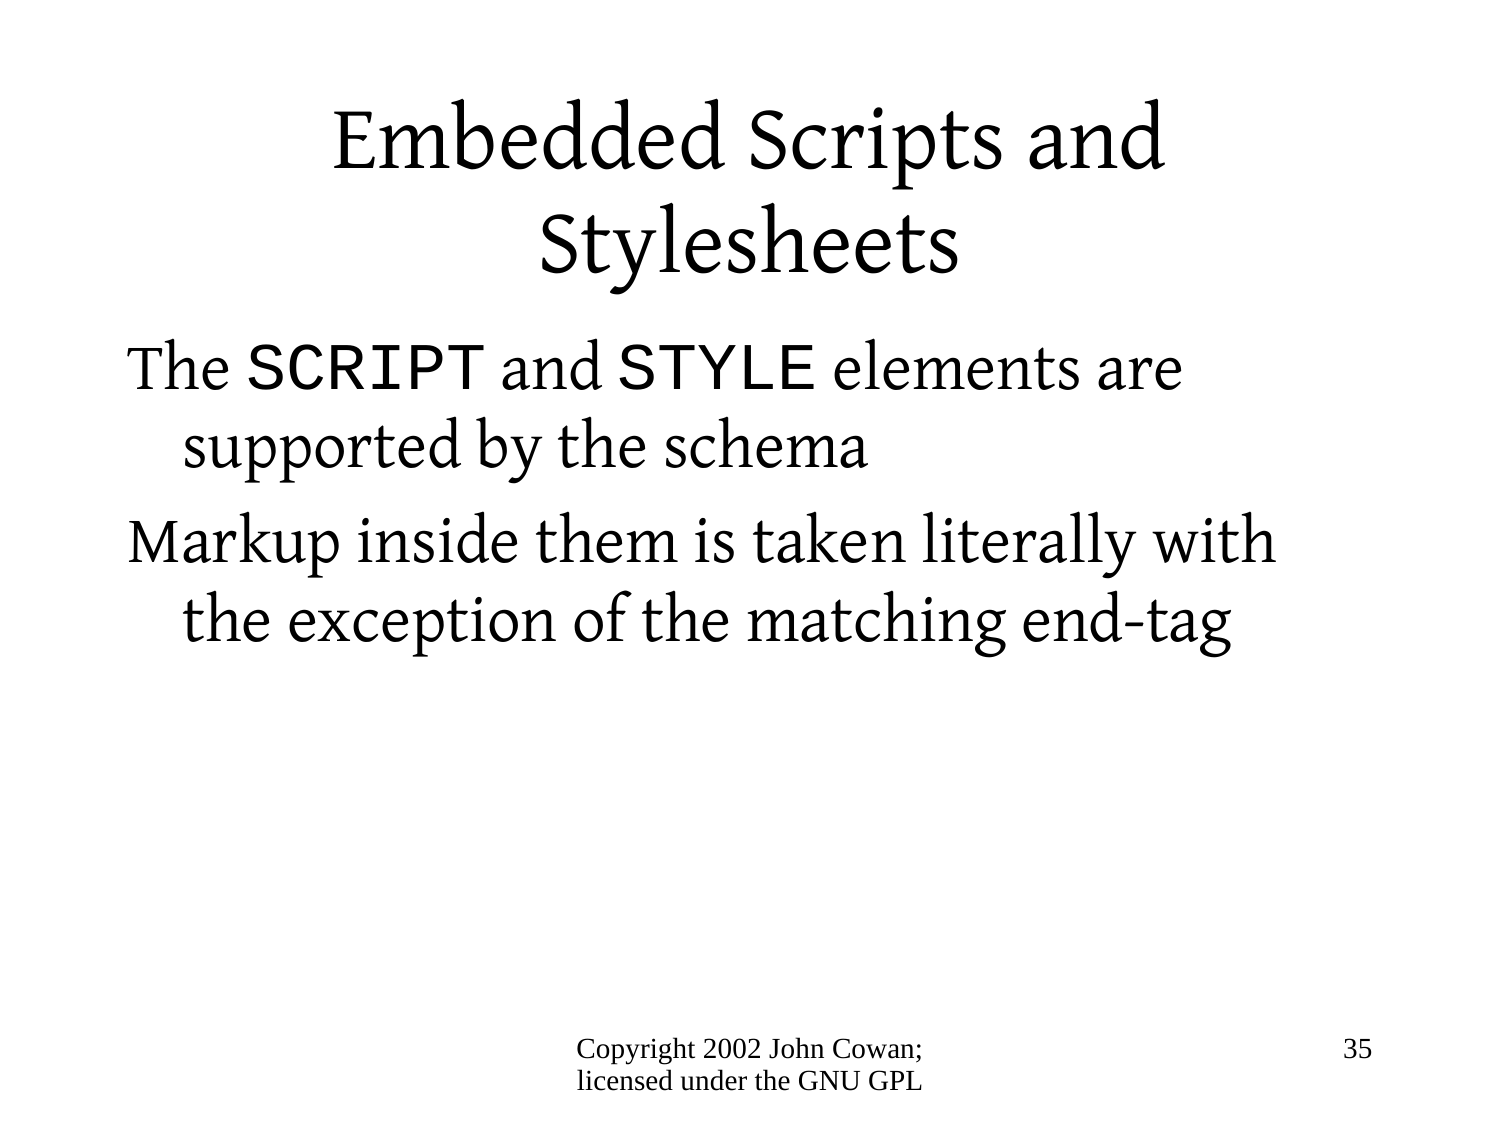

# Embedded Scripts and Stylesheets
The SCRIPT and STYLE elements are supported by the schema
Markup inside them is taken literally with the exception of the matching end-tag
Copyright 2002 John Cowan; licensed under the GNU GPL
35